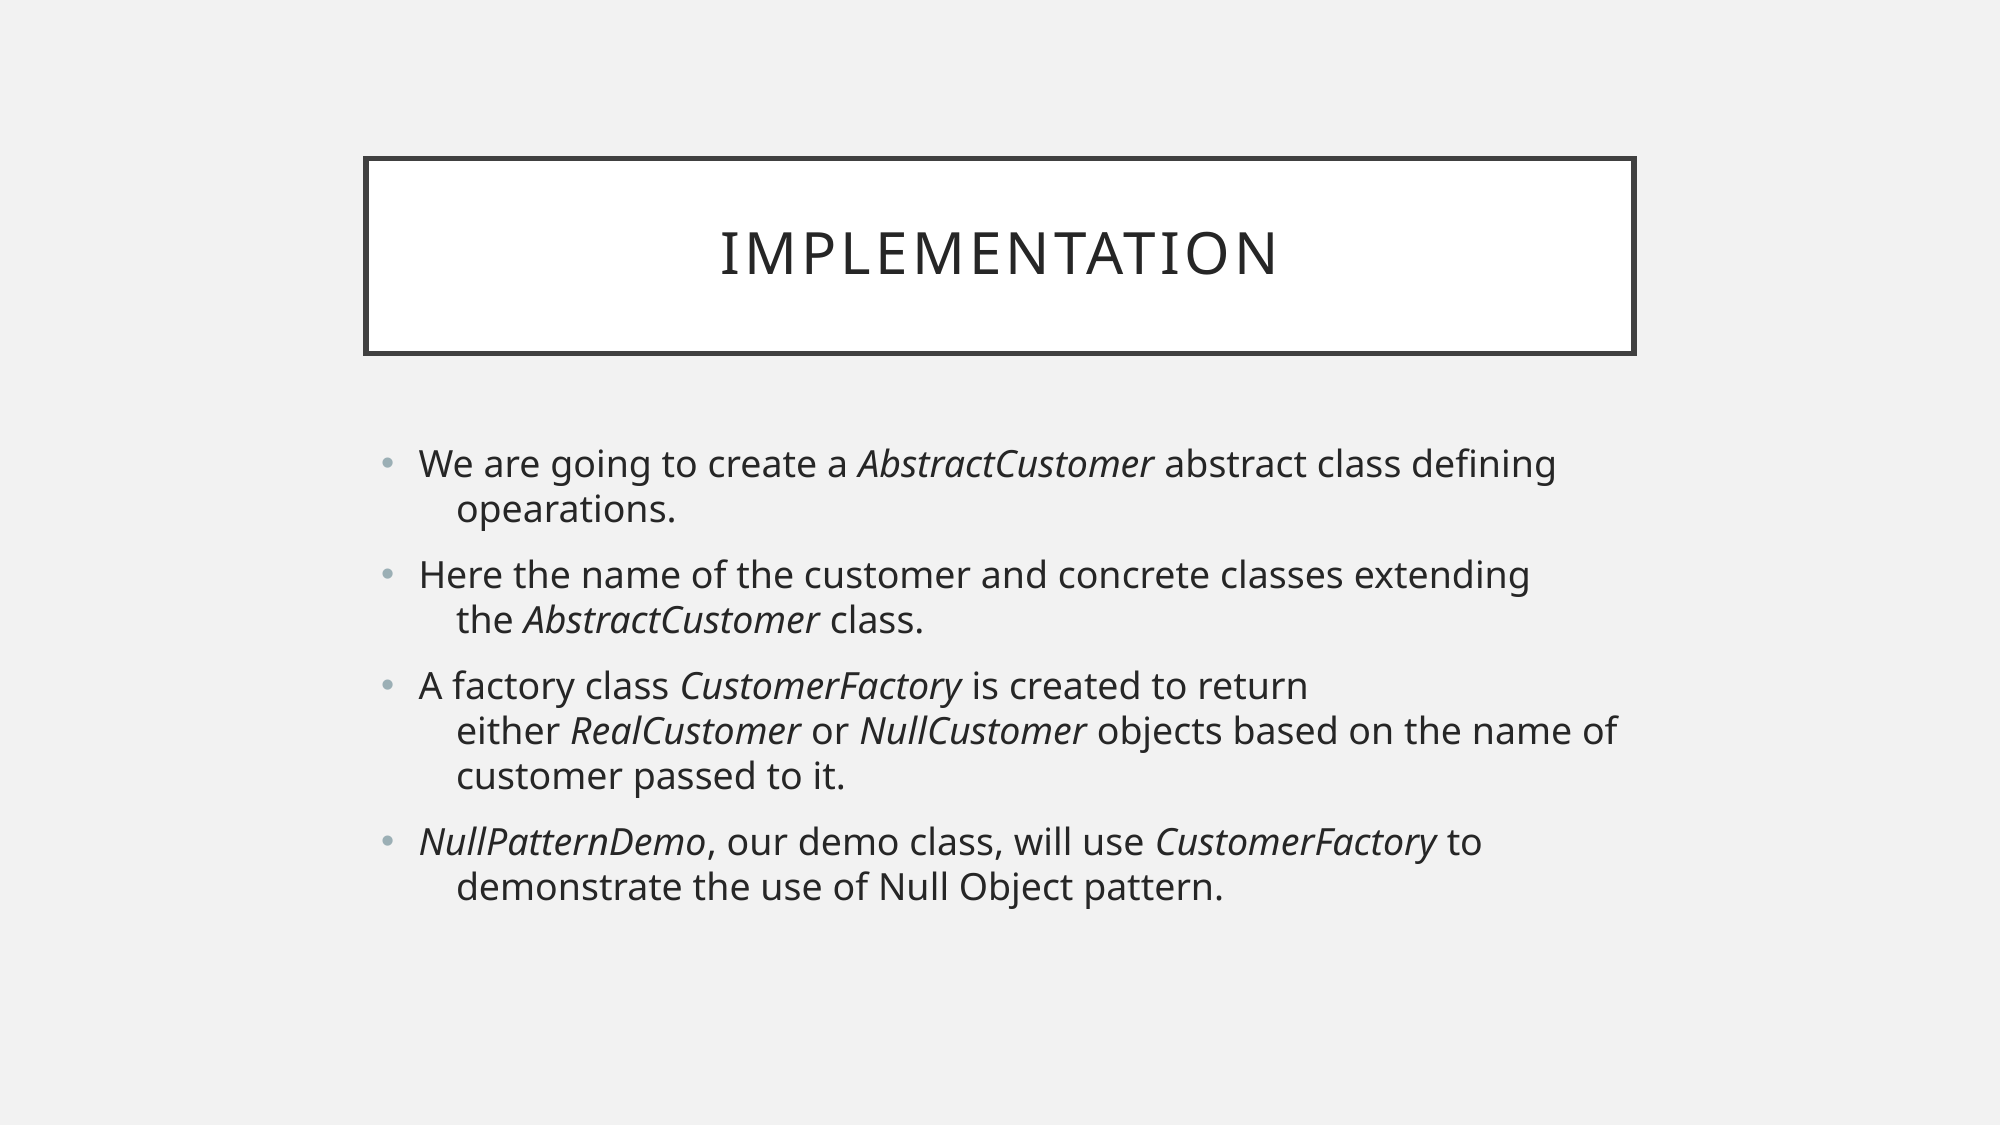

# Implementation
We are going to create a AbstractCustomer abstract class defining opearations.
Here the name of the customer and concrete classes extending the AbstractCustomer class.
A factory class CustomerFactory is created to return either RealCustomer or NullCustomer objects based on the name of customer passed to it.
NullPatternDemo, our demo class, will use CustomerFactory to demonstrate the use of Null Object pattern.